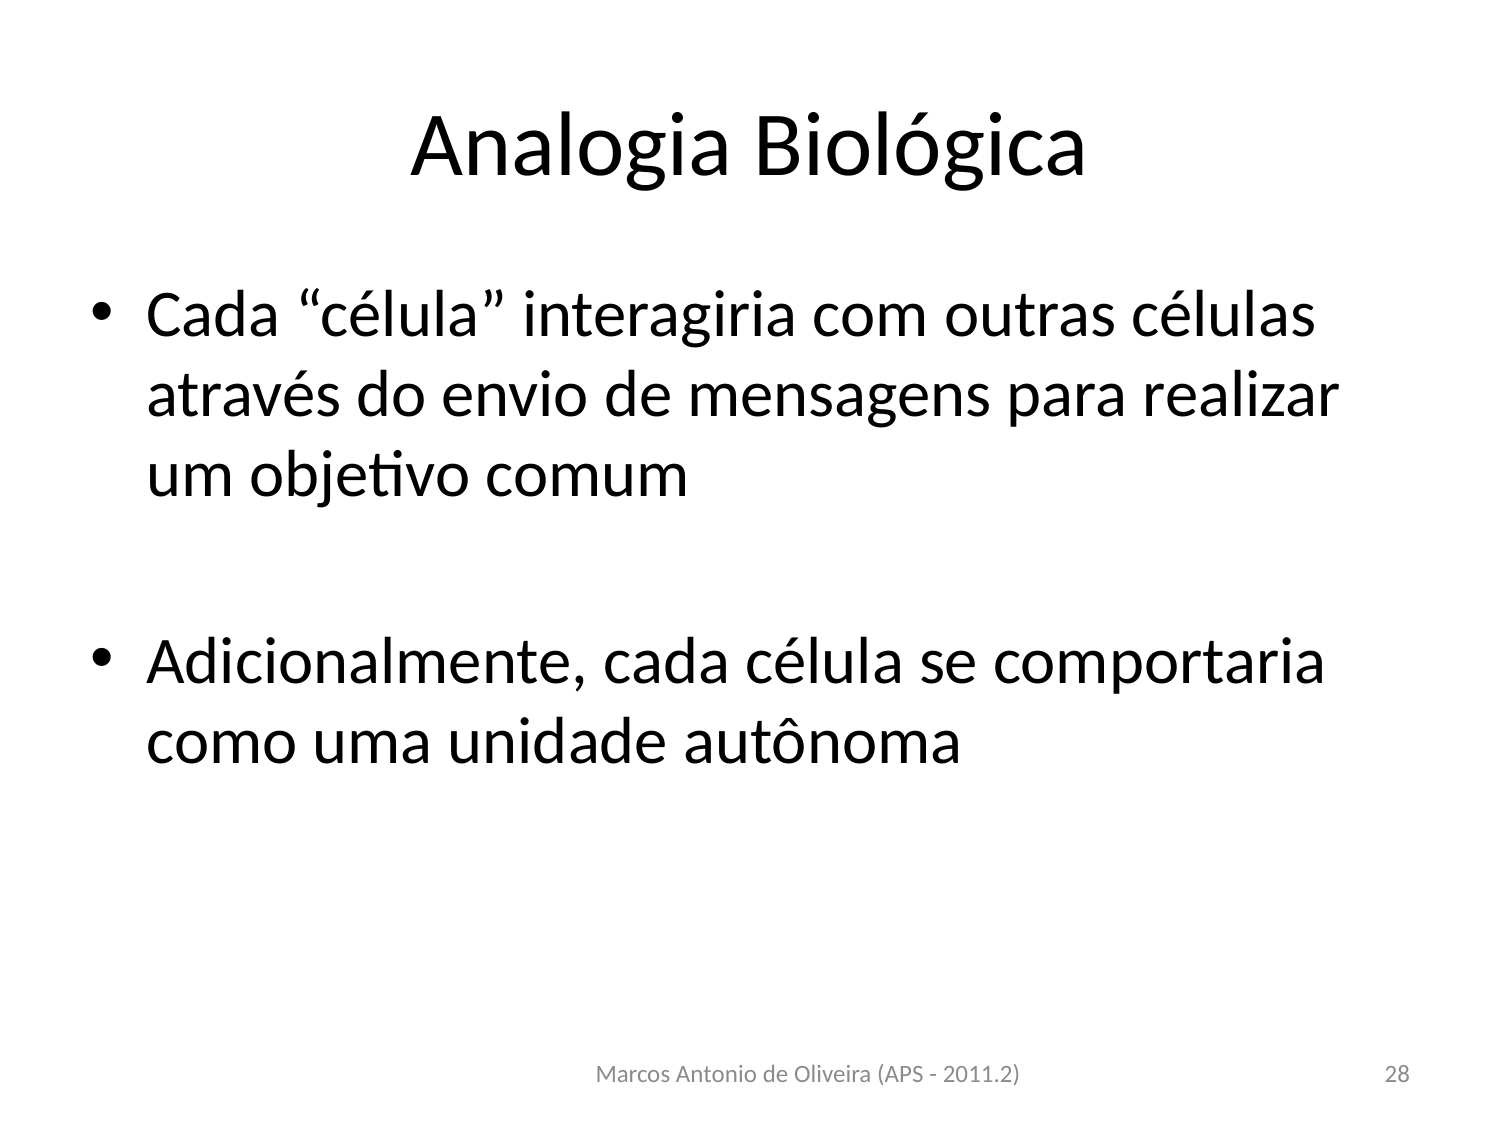

# Analogia Biológica
Cada “célula” interagiria com outras células através do envio de mensagens para realizar um objetivo comum
Adicionalmente, cada célula se comportaria como uma unidade autônoma
Marcos Antonio de Oliveira (APS - 2011.2)